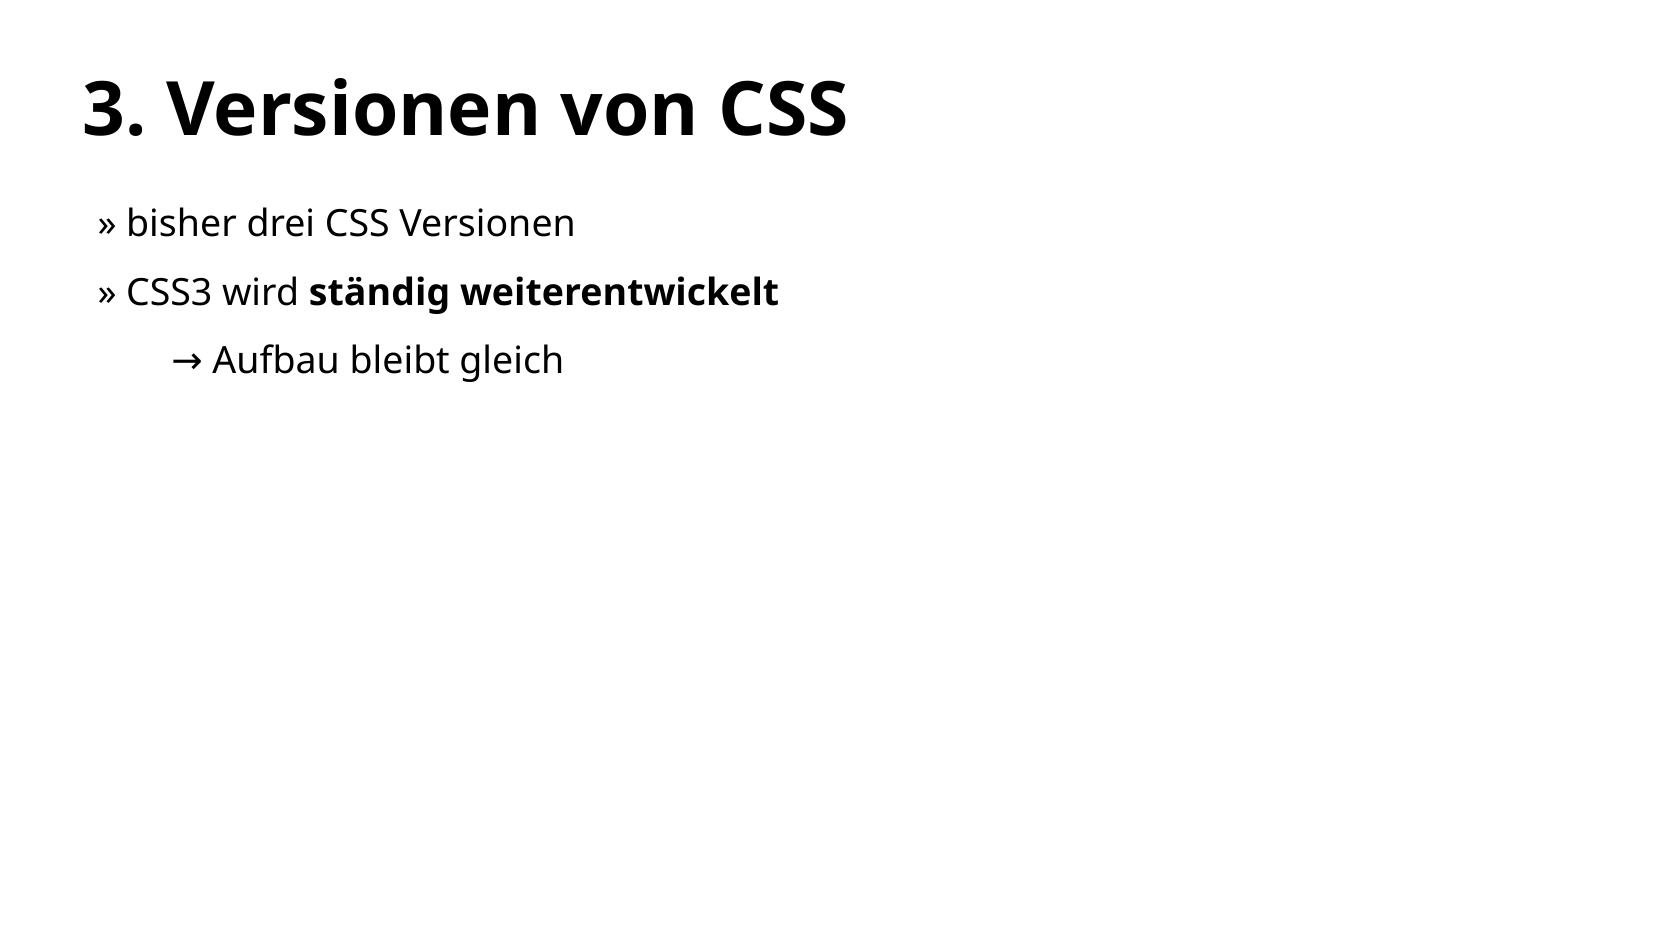

# 3. Versionen von CSS
» bisher drei CSS Versionen
» CSS3 wird ständig weiterentwickelt
	→ Aufbau bleibt gleich